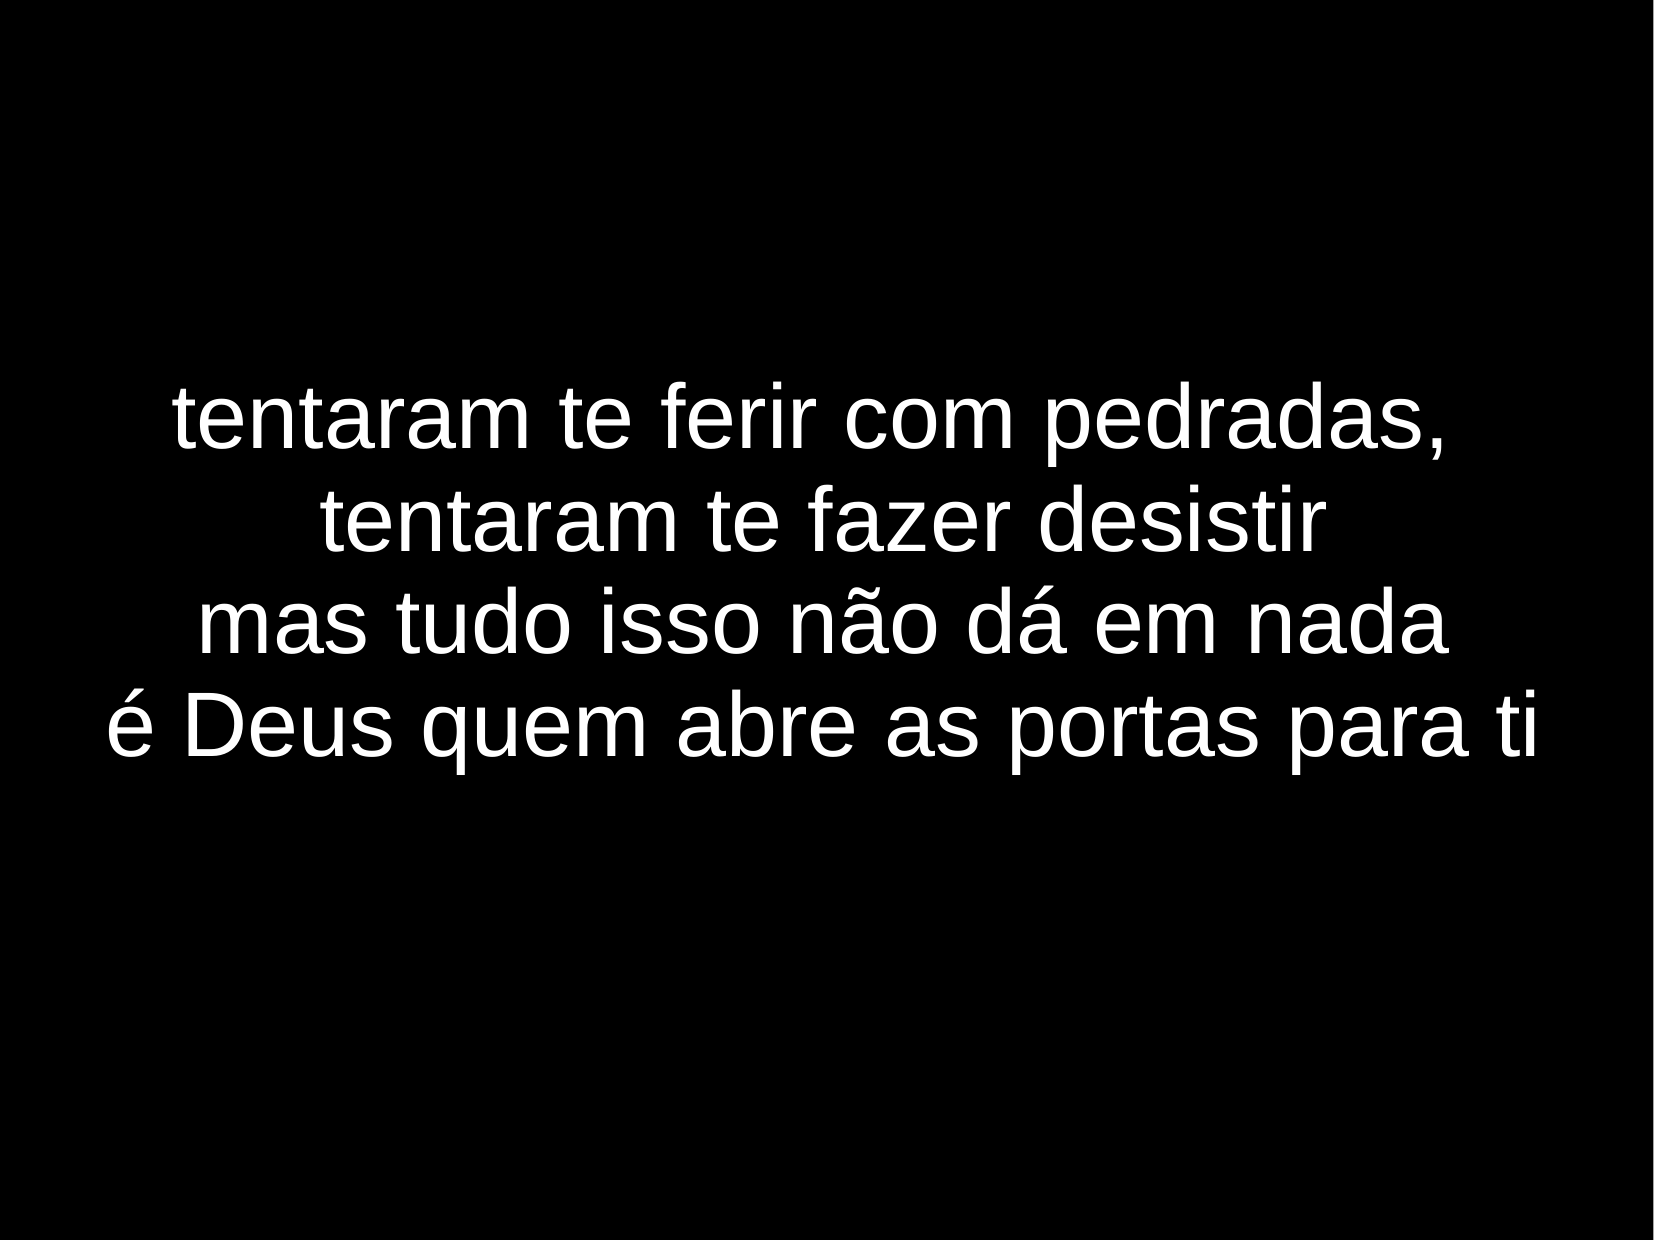

tentaram te ferir com pedradas,
tentaram te fazer desistir
mas tudo isso não dá em nada
é Deus quem abre as portas para ti